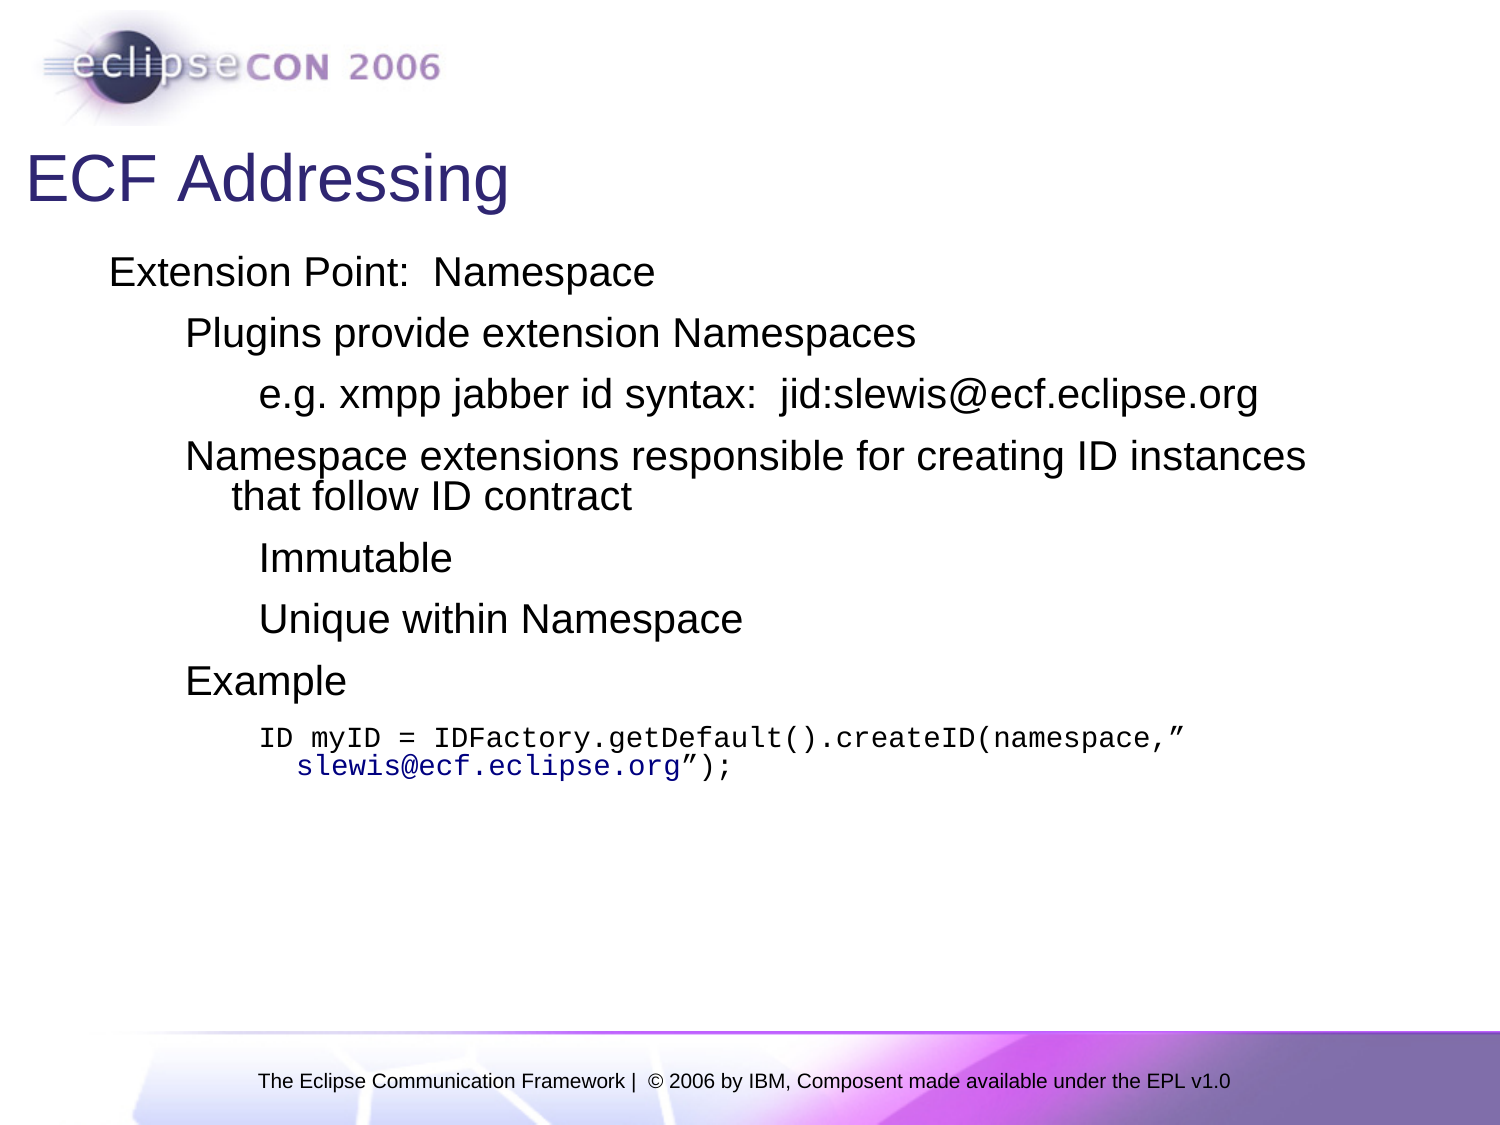

# ECF Addressing
Extension Point: Namespace
Plugins provide extension Namespaces
e.g. xmpp jabber id syntax: jid:slewis@ecf.eclipse.org
Namespace extensions responsible for creating ID instances that follow ID contract
Immutable
Unique within Namespace
Example
ID myID = IDFactory.getDefault().createID(namespace,”slewis@ecf.eclipse.org”);